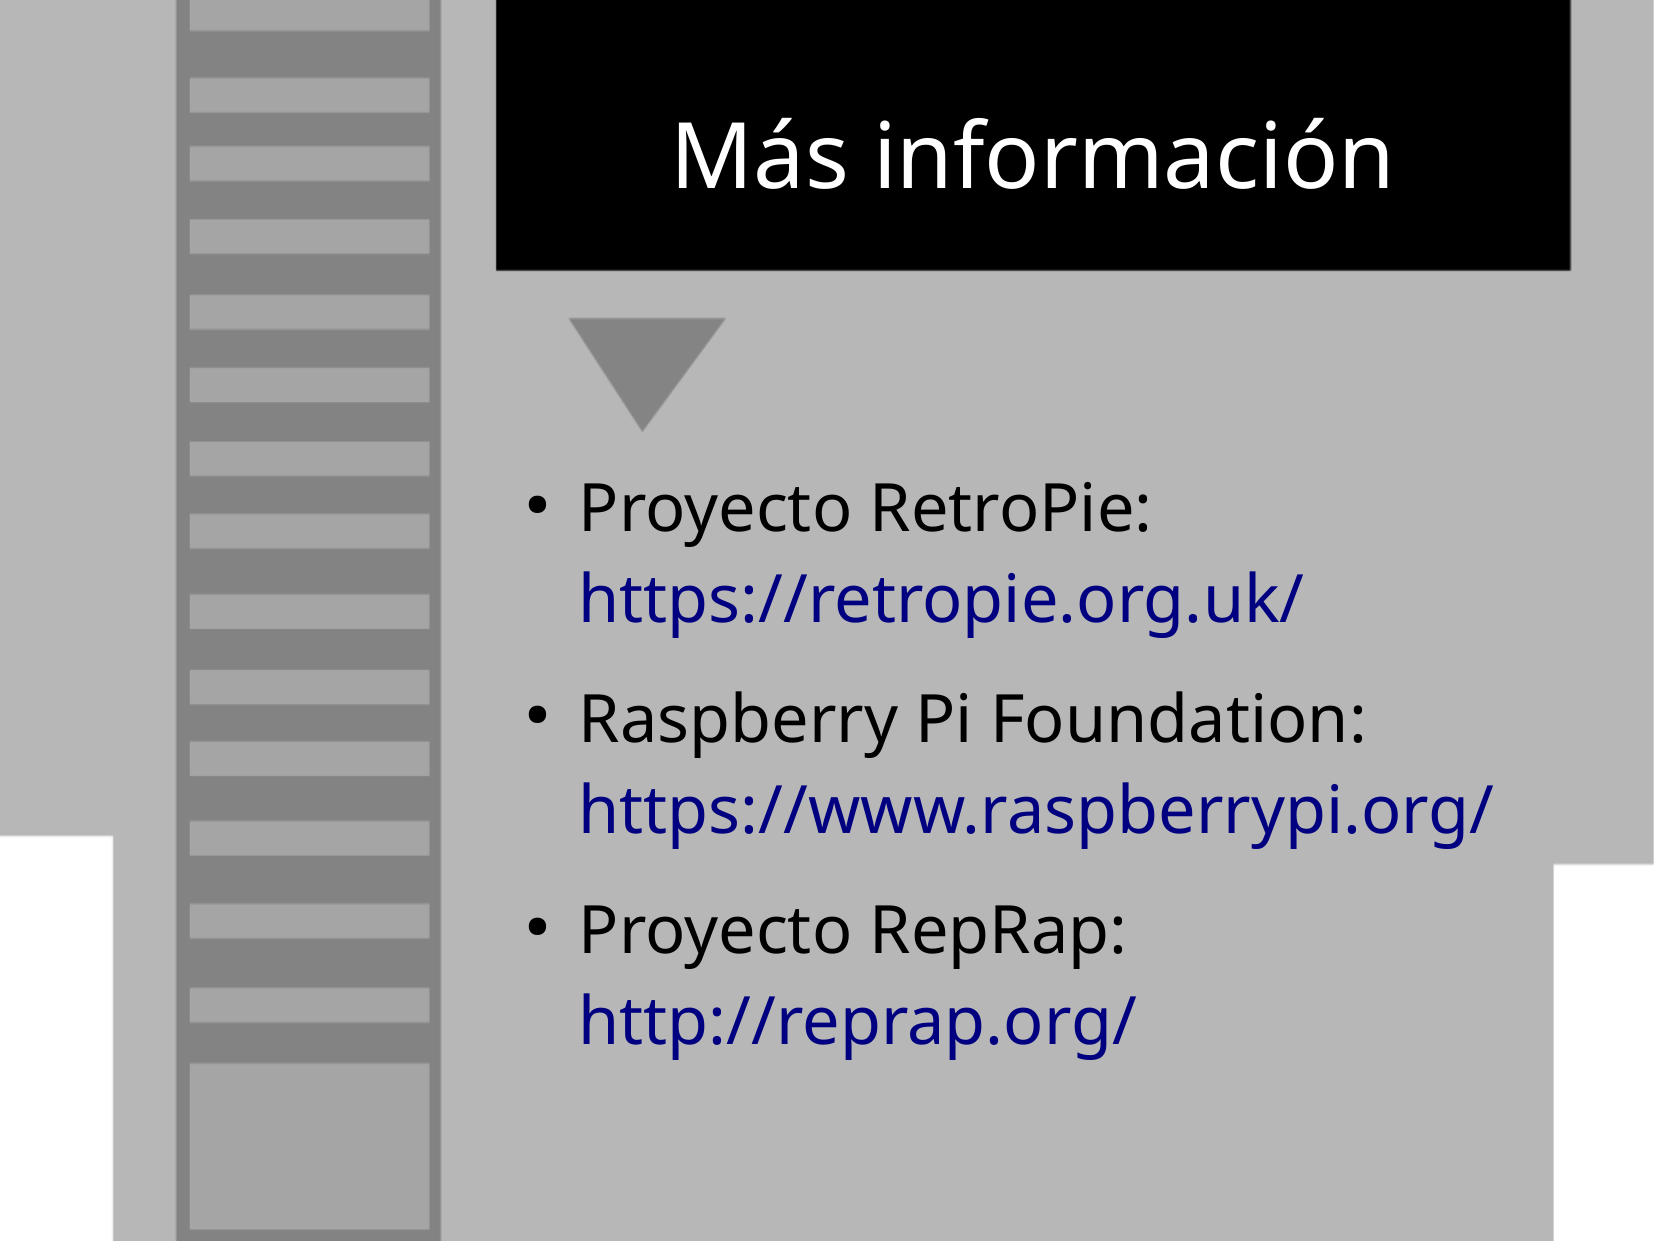

# Más información
Proyecto RetroPie: https://retropie.org.uk/
Raspberry Pi Foundation: https://www.raspberrypi.org/
Proyecto RepRap: http://reprap.org/